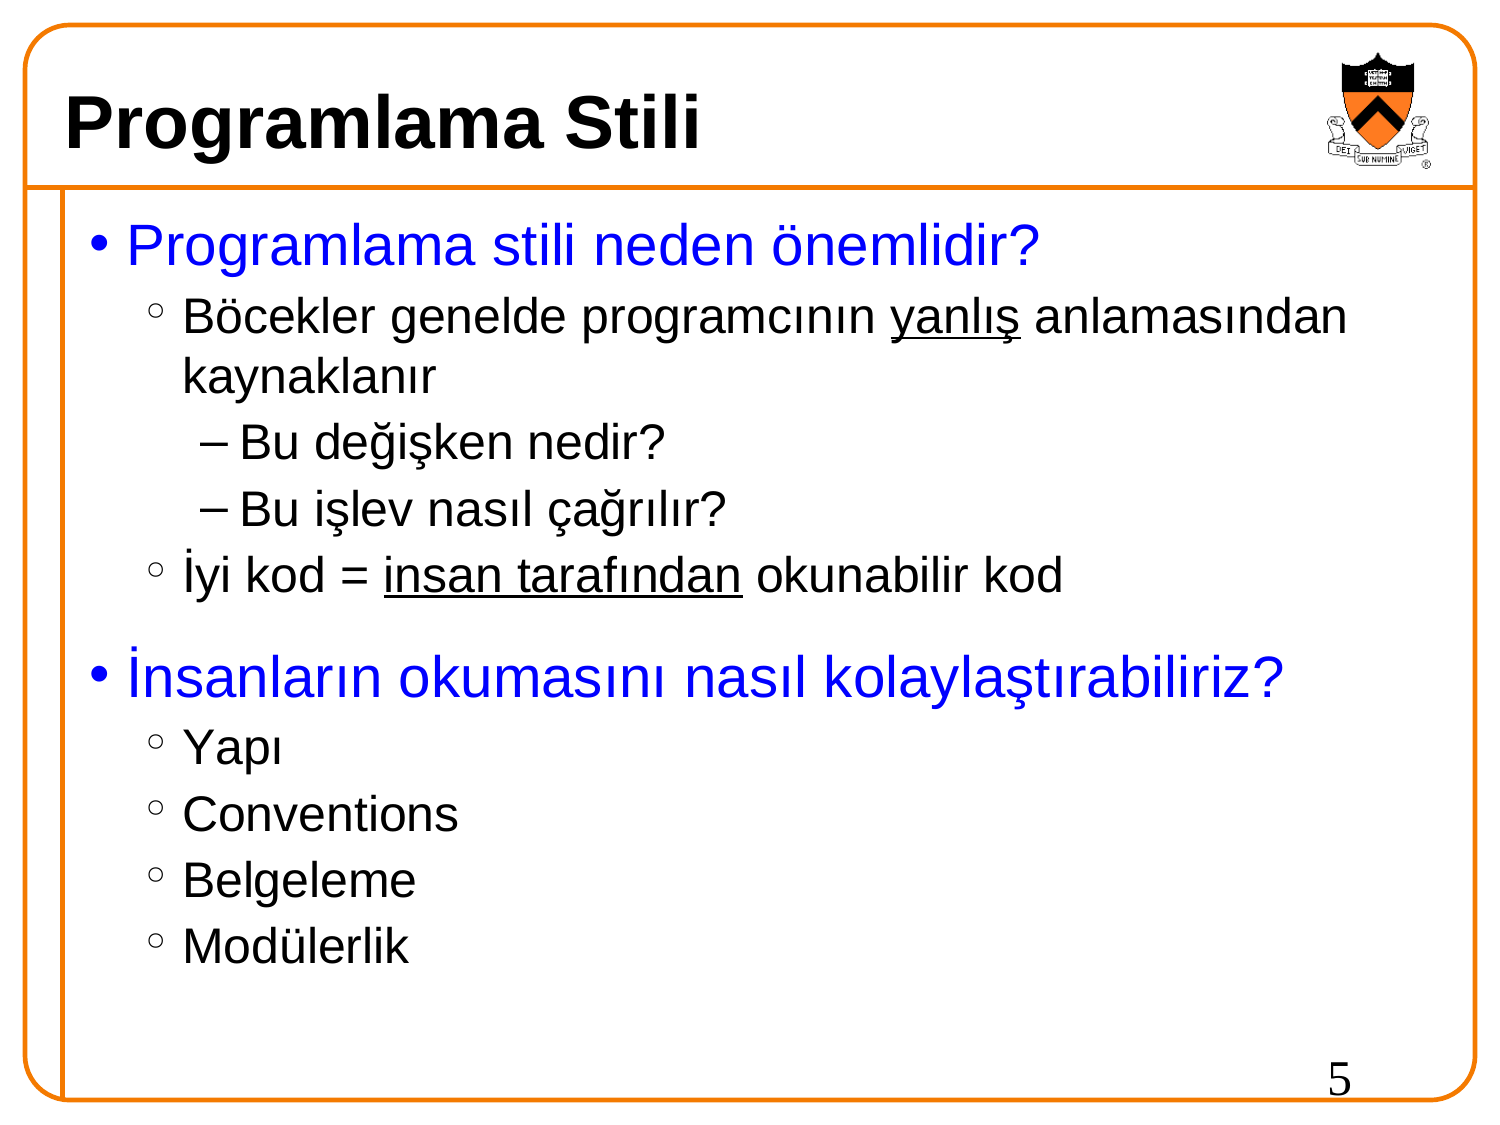

Programlama Stili
# Programlama stili neden önemlidir?
Böcekler genelde programcının yanlış anlamasından kaynaklanır
Bu değişken nedir?
Bu işlev nasıl çağrılır?
İyi kod = insan tarafından okunabilir kod
İnsanların okumasını nasıl kolaylaştırabiliriz?
Yapı
Conventions
Belgeleme
Modülerlik
5